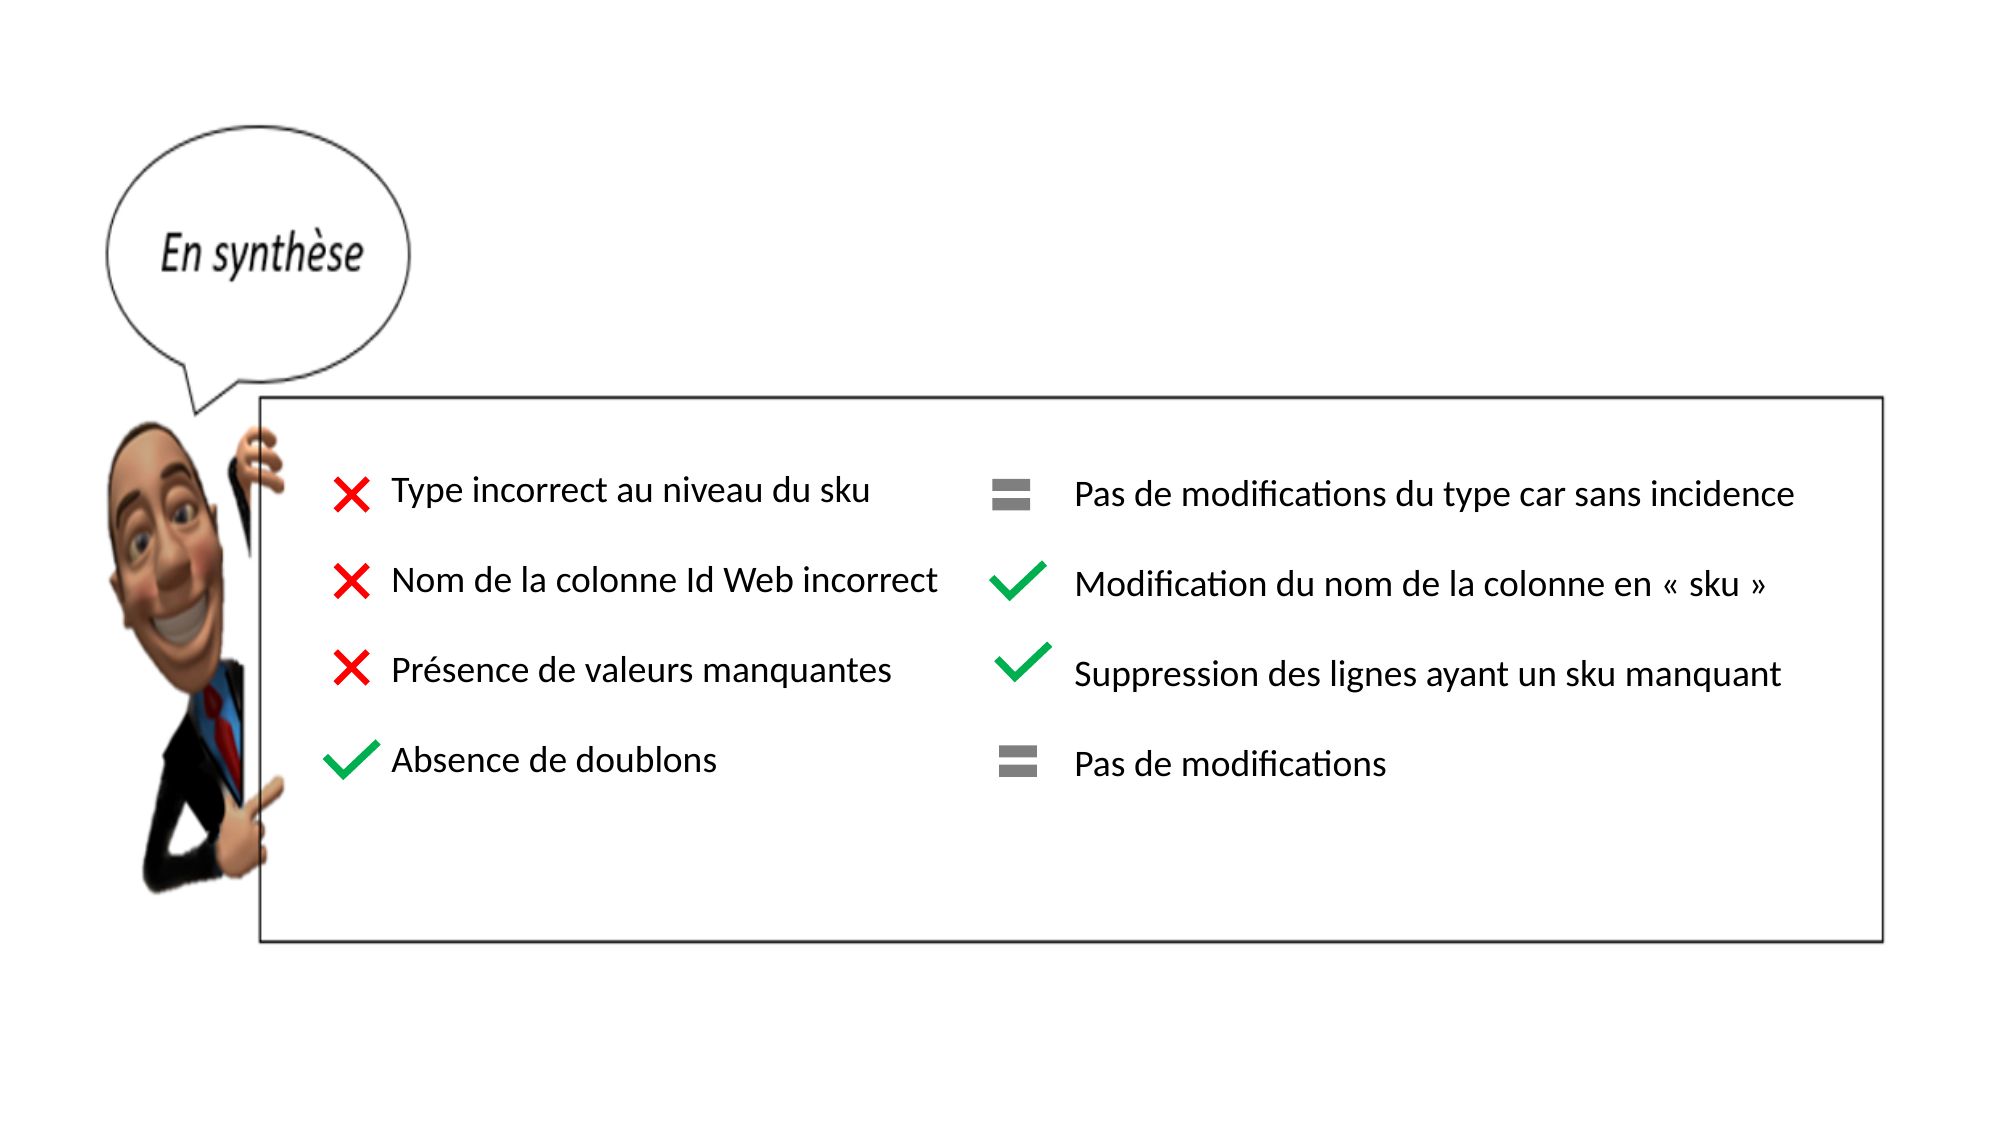

Type incorrect au niveau du sku
Nom de la colonne Id Web incorrect
Présence de valeurs manquantes
Absence de doublons
Pas de modifications du type car sans incidence
Modification du nom de la colonne en « sku »
Suppression des lignes ayant un sku manquant
Pas de modifications